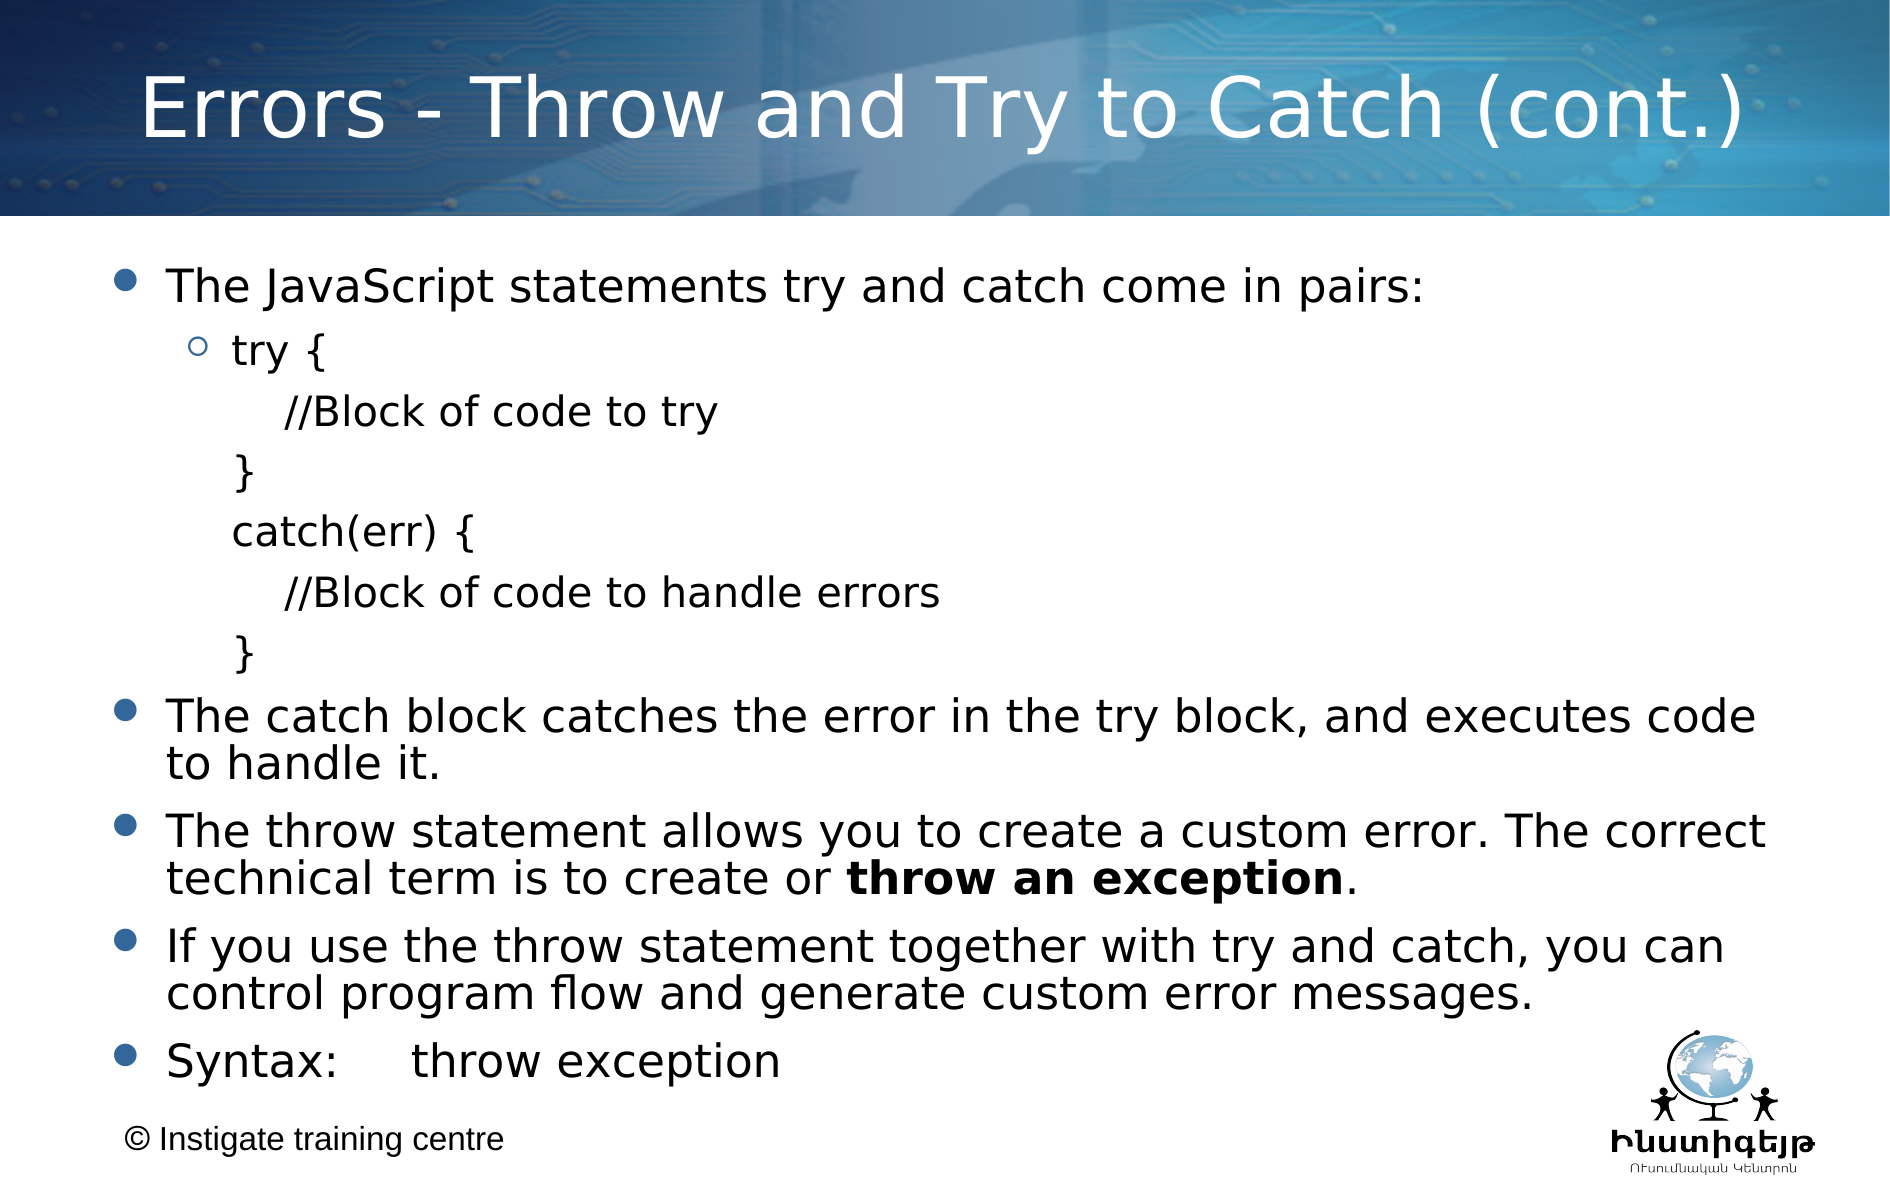

Errors - Throw and Try to Catch (cont.)
# The JavaScript statements try and catch come in pairs:
try {
 //Block of code to try
}
catch(err) {
 //Block of code to handle errors
}
The catch block catches the error in the try block, and executes code to handle it.
The throw statement allows you to create a custom error. The correct technical term is to create or throw an exception.
If you use the throw statement together with try and catch, you can control program flow and generate custom error messages.
Syntax:	throw exception